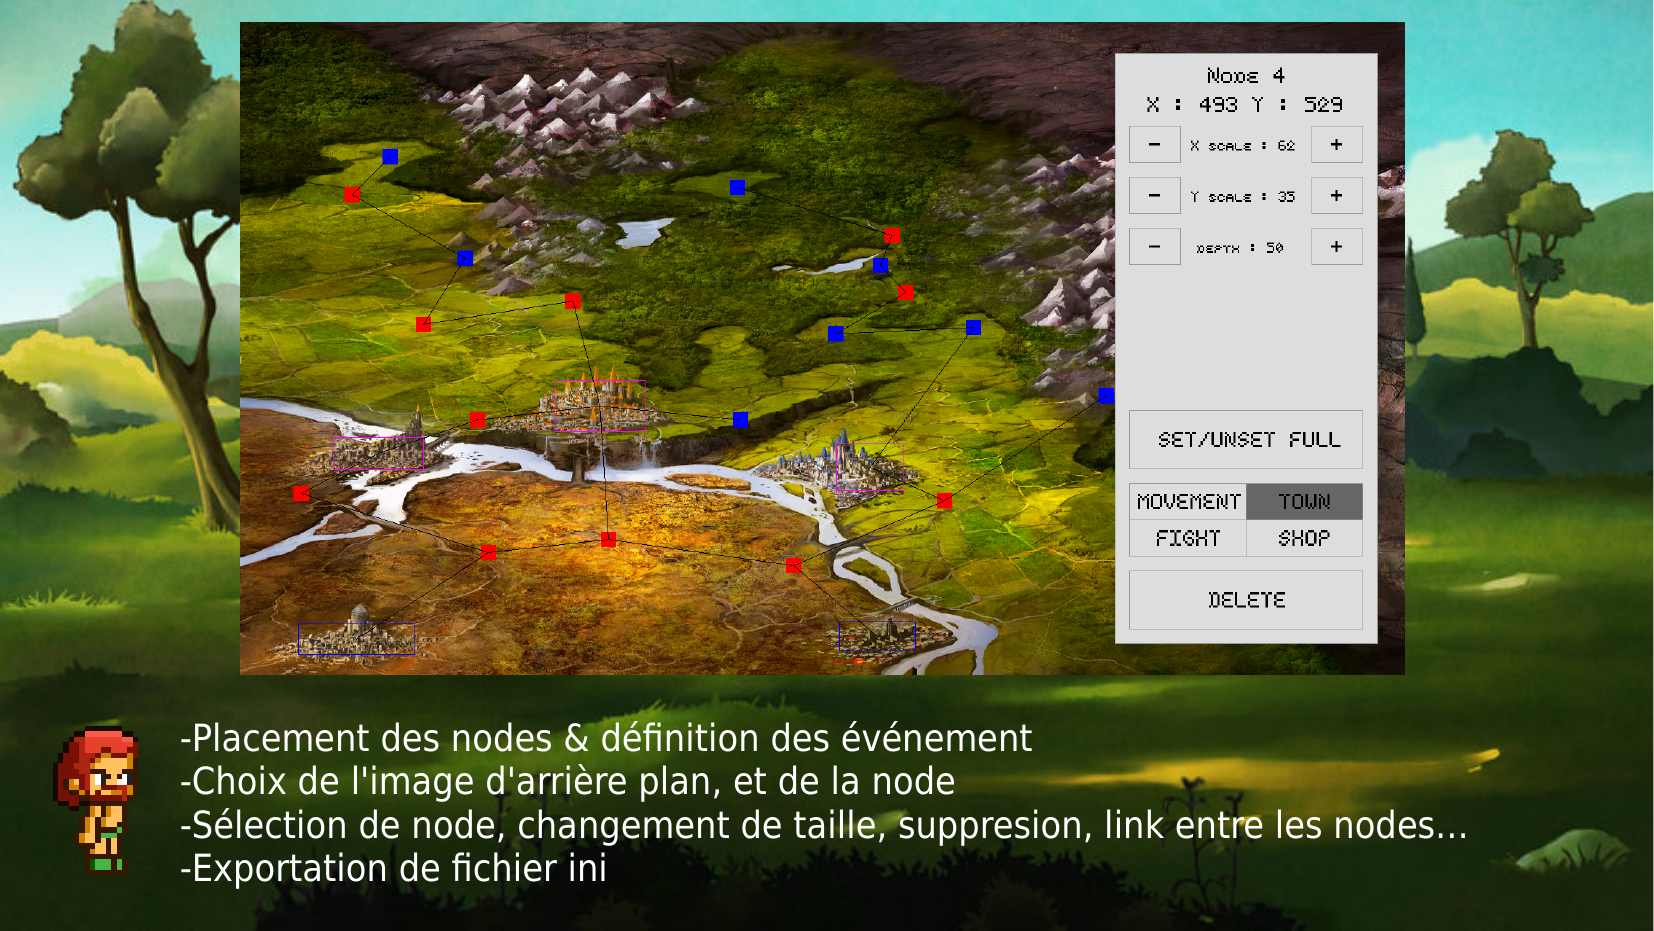

#
-Placement des nodes & définition des événement
-Choix de l'image d'arrière plan, et de la node
-Sélection de node, changement de taille, suppresion, link entre les nodes…
-Exportation de fichier ini